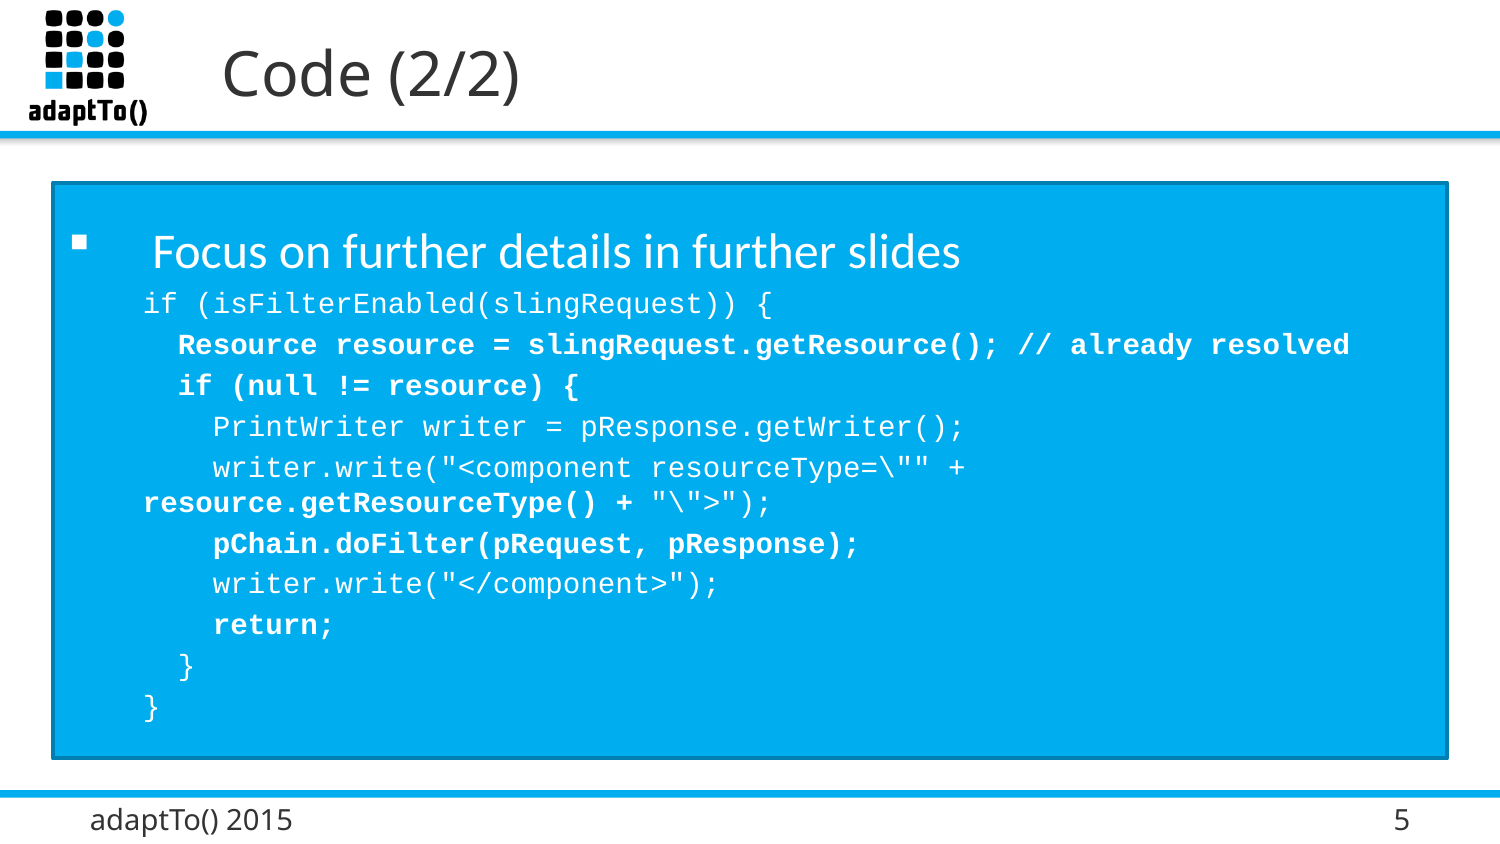

# Code (2/2)
Focus on further details in further slides
if (isFilterEnabled(slingRequest)) {
 Resource resource = slingRequest.getResource(); // already resolved
 if (null != resource) {
 PrintWriter writer = pResponse.getWriter();
 writer.write("<component resourceType=\"" + 	resource.getResourceType() + "\">");
 pChain.doFilter(pRequest, pResponse);
 writer.write("</component>");
 return;
 }
}
adaptTo() 2015